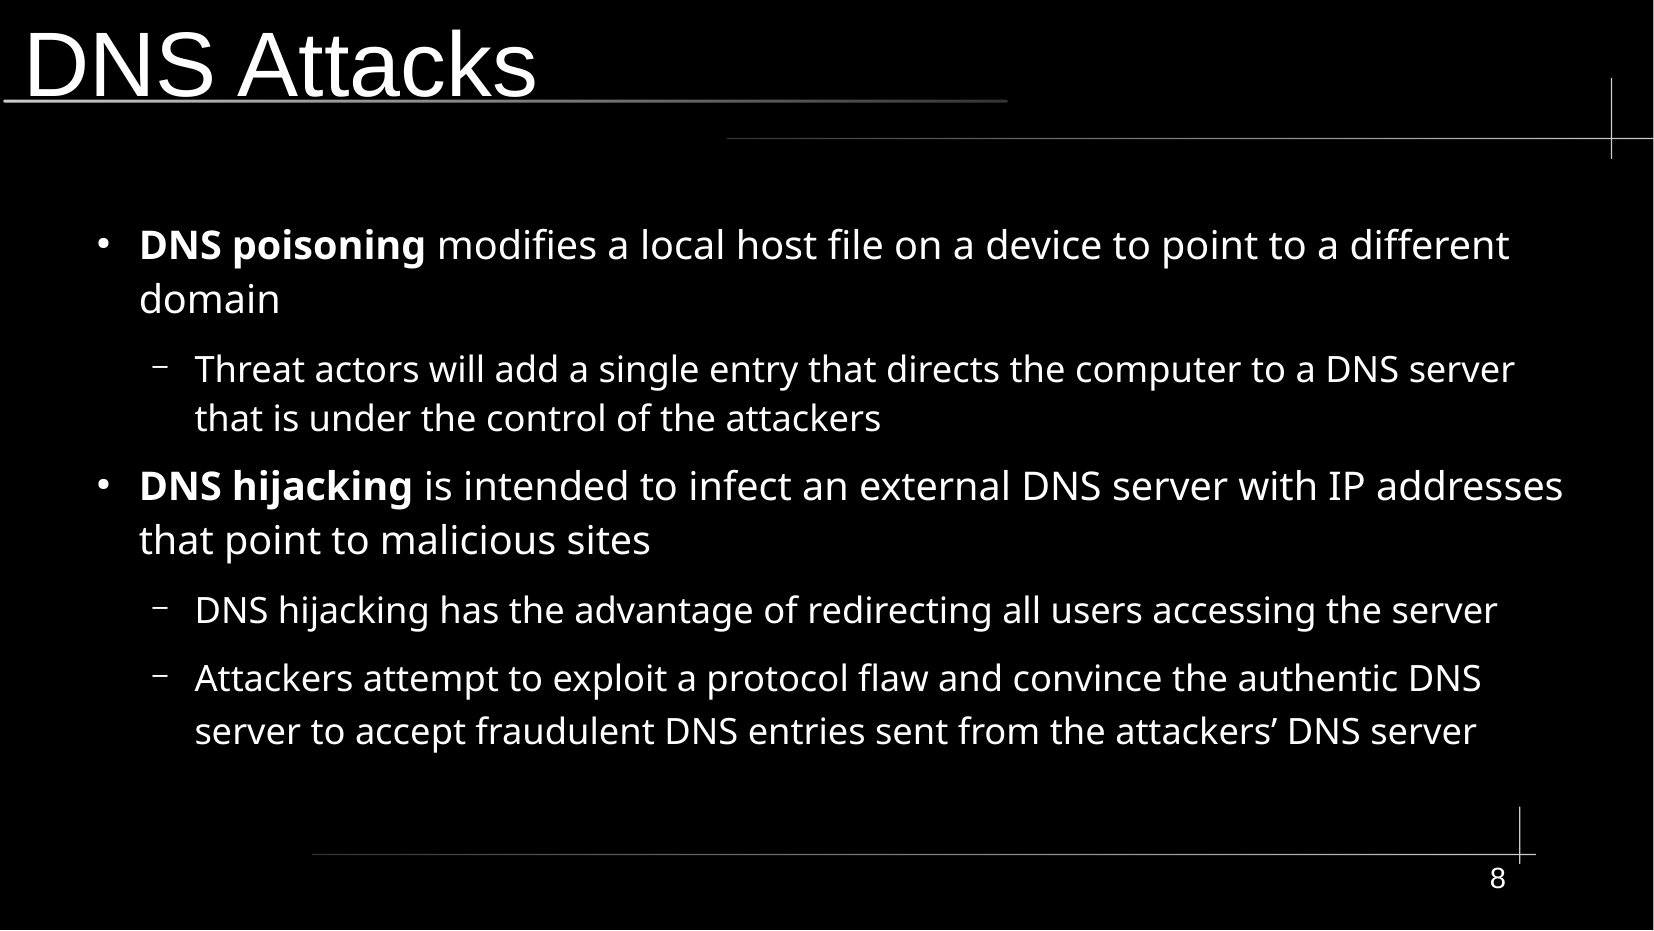

# DNS Attacks
DNS poisoning modifies a local host file on a device to point to a different domain
Threat actors will add a single entry that directs the computer to a DNS server that is under the control of the attackers
DNS hijacking is intended to infect an external DNS server with IP addresses that point to malicious sites
DNS hijacking has the advantage of redirecting all users accessing the server
Attackers attempt to exploit a protocol flaw and convince the authentic DNS server to accept fraudulent DNS entries sent from the attackers’ DNS server
8